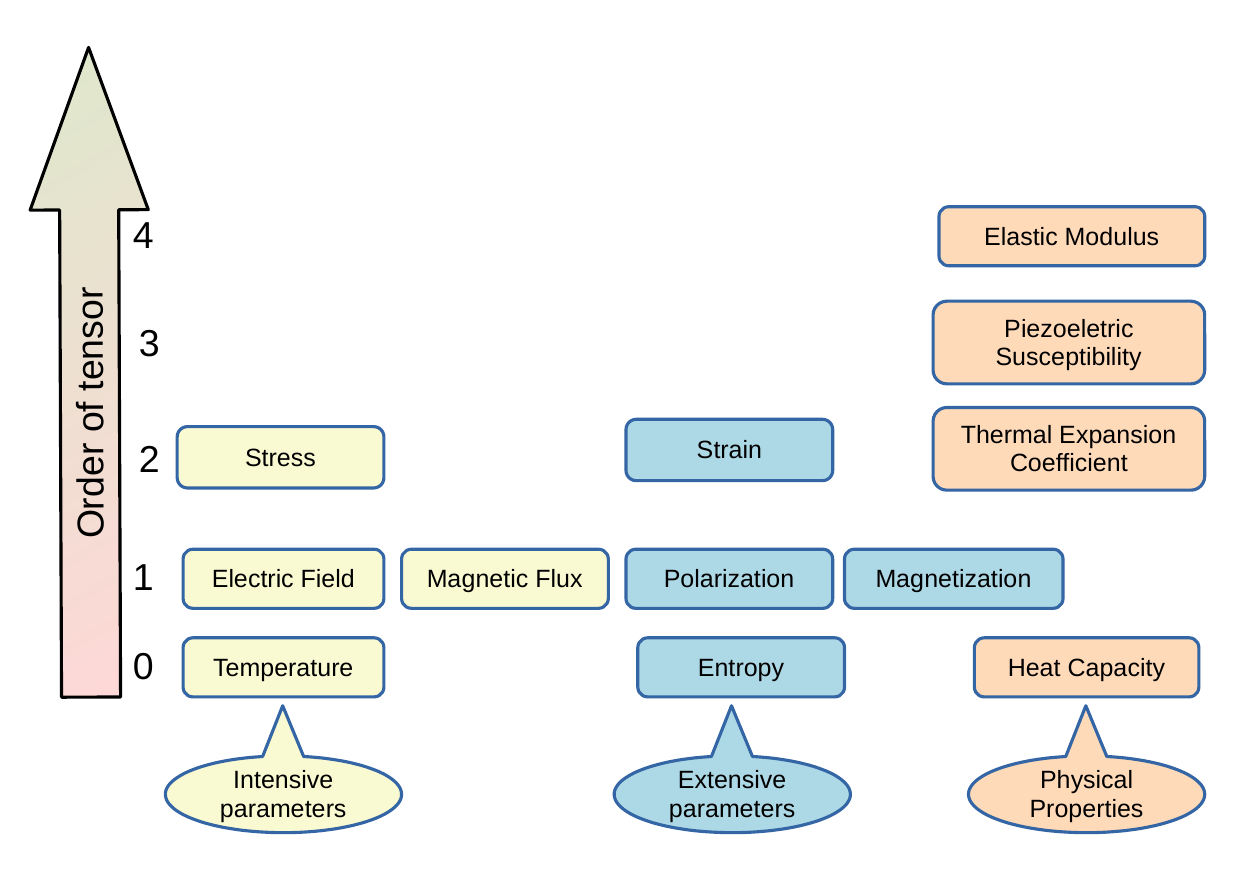

4
Elastic Modulus
Piezoeletric Susceptibility
Order of tensor
3
Thermal Expansion
Coefficient
Strain
Stress
2
1
Electric Field
Magnetic Flux
Polarization
Magnetization
0
Temperature
Entropy
Heat Capacity
Intensive parameters
Extensive parameters
Physical
Properties